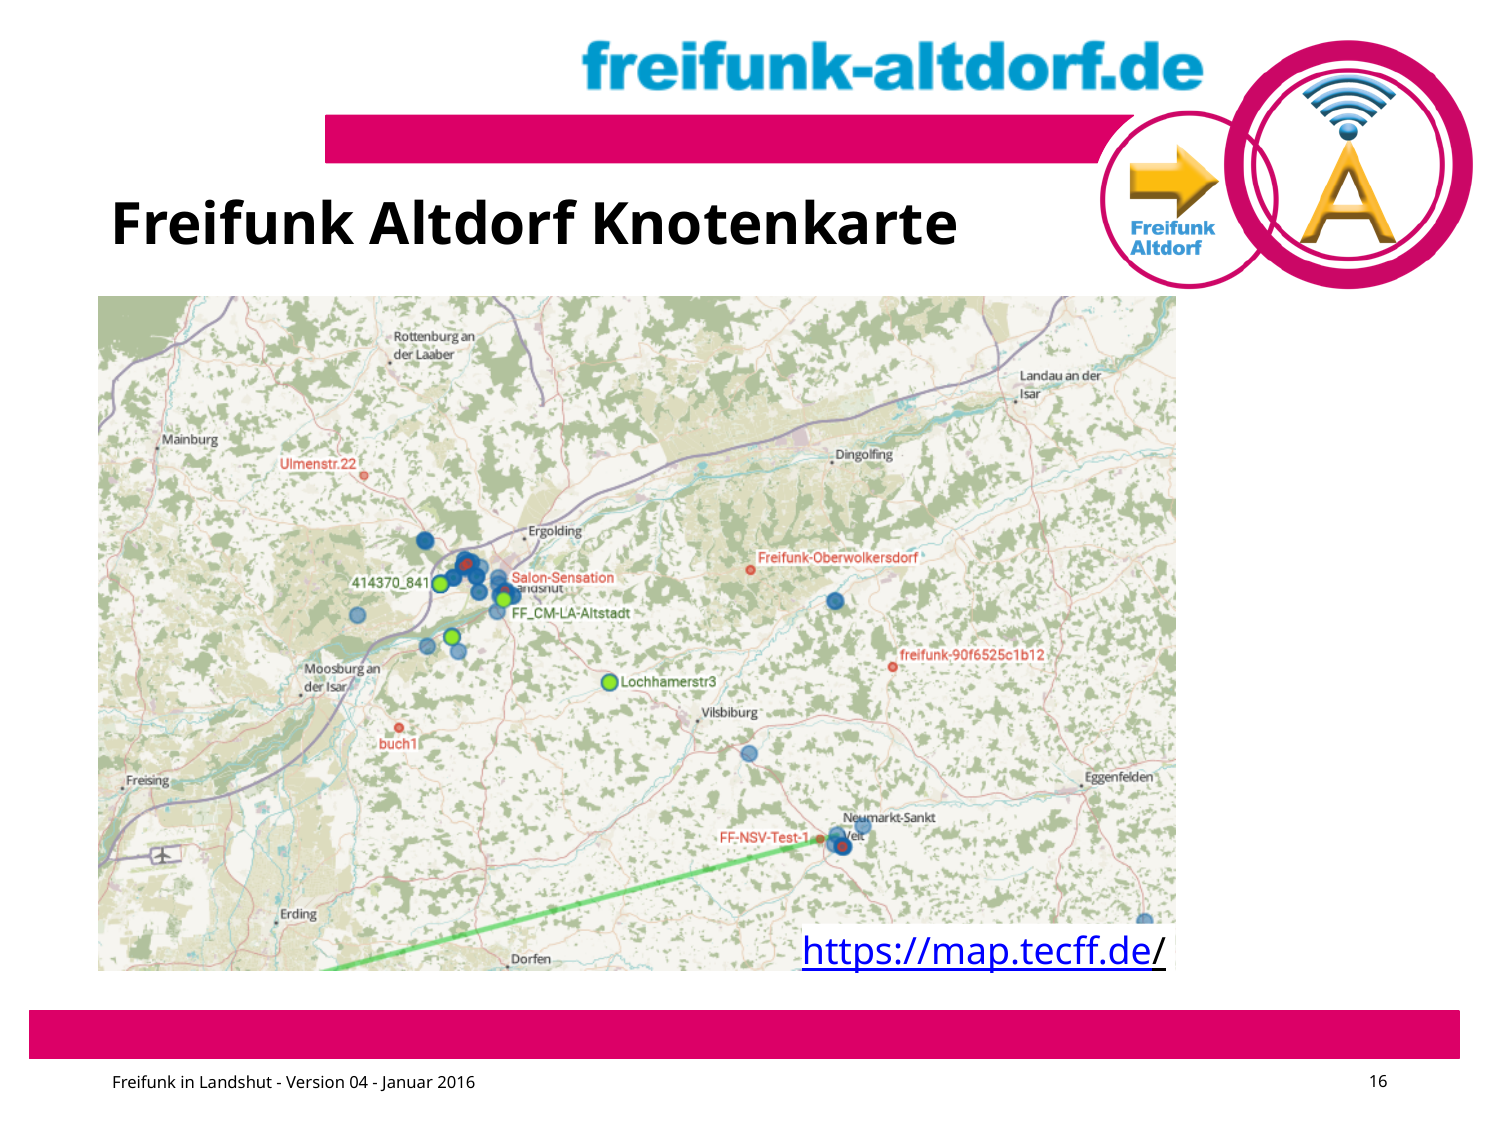

# Freifunk Altdorf Knotenkarte
https://map.tecff.de/
Freifunk in Landshut - Version 04 - Januar 2016